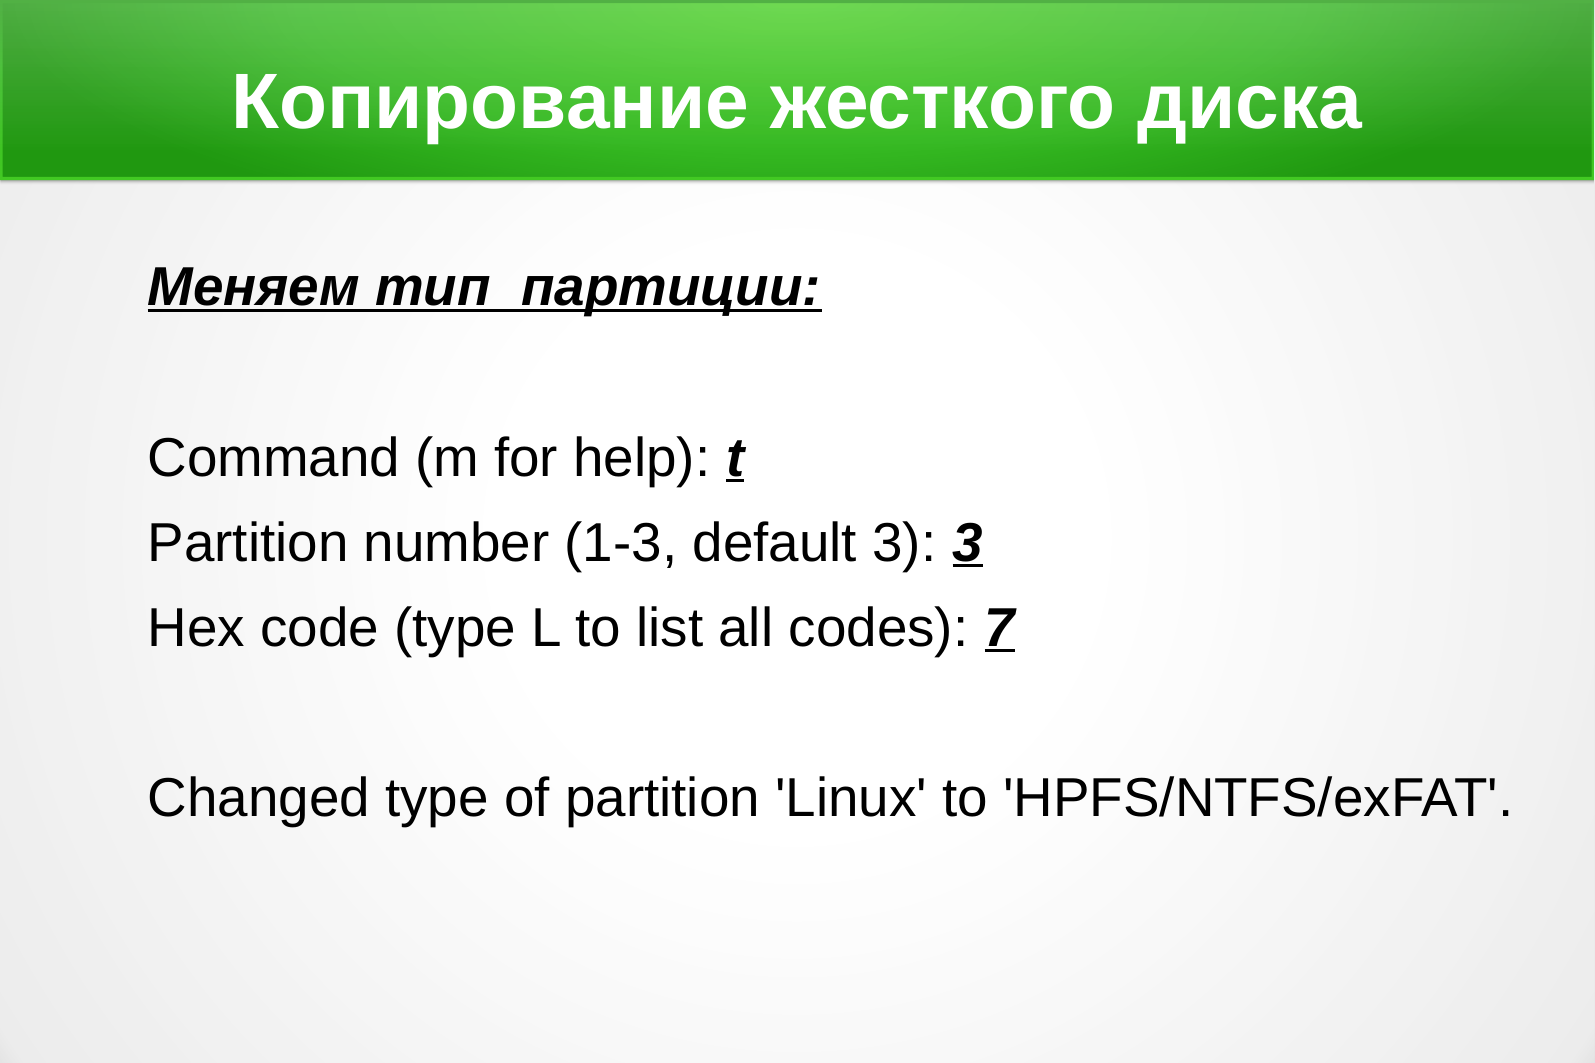

# Копирование жесткого диска
Меняем тип партиции:
Command (m for help): t
Partition number (1-3, default 3): 3
Hex code (type L to list all codes): 7
Changed type of partition 'Linux' to 'HPFS/NTFS/exFAT'.